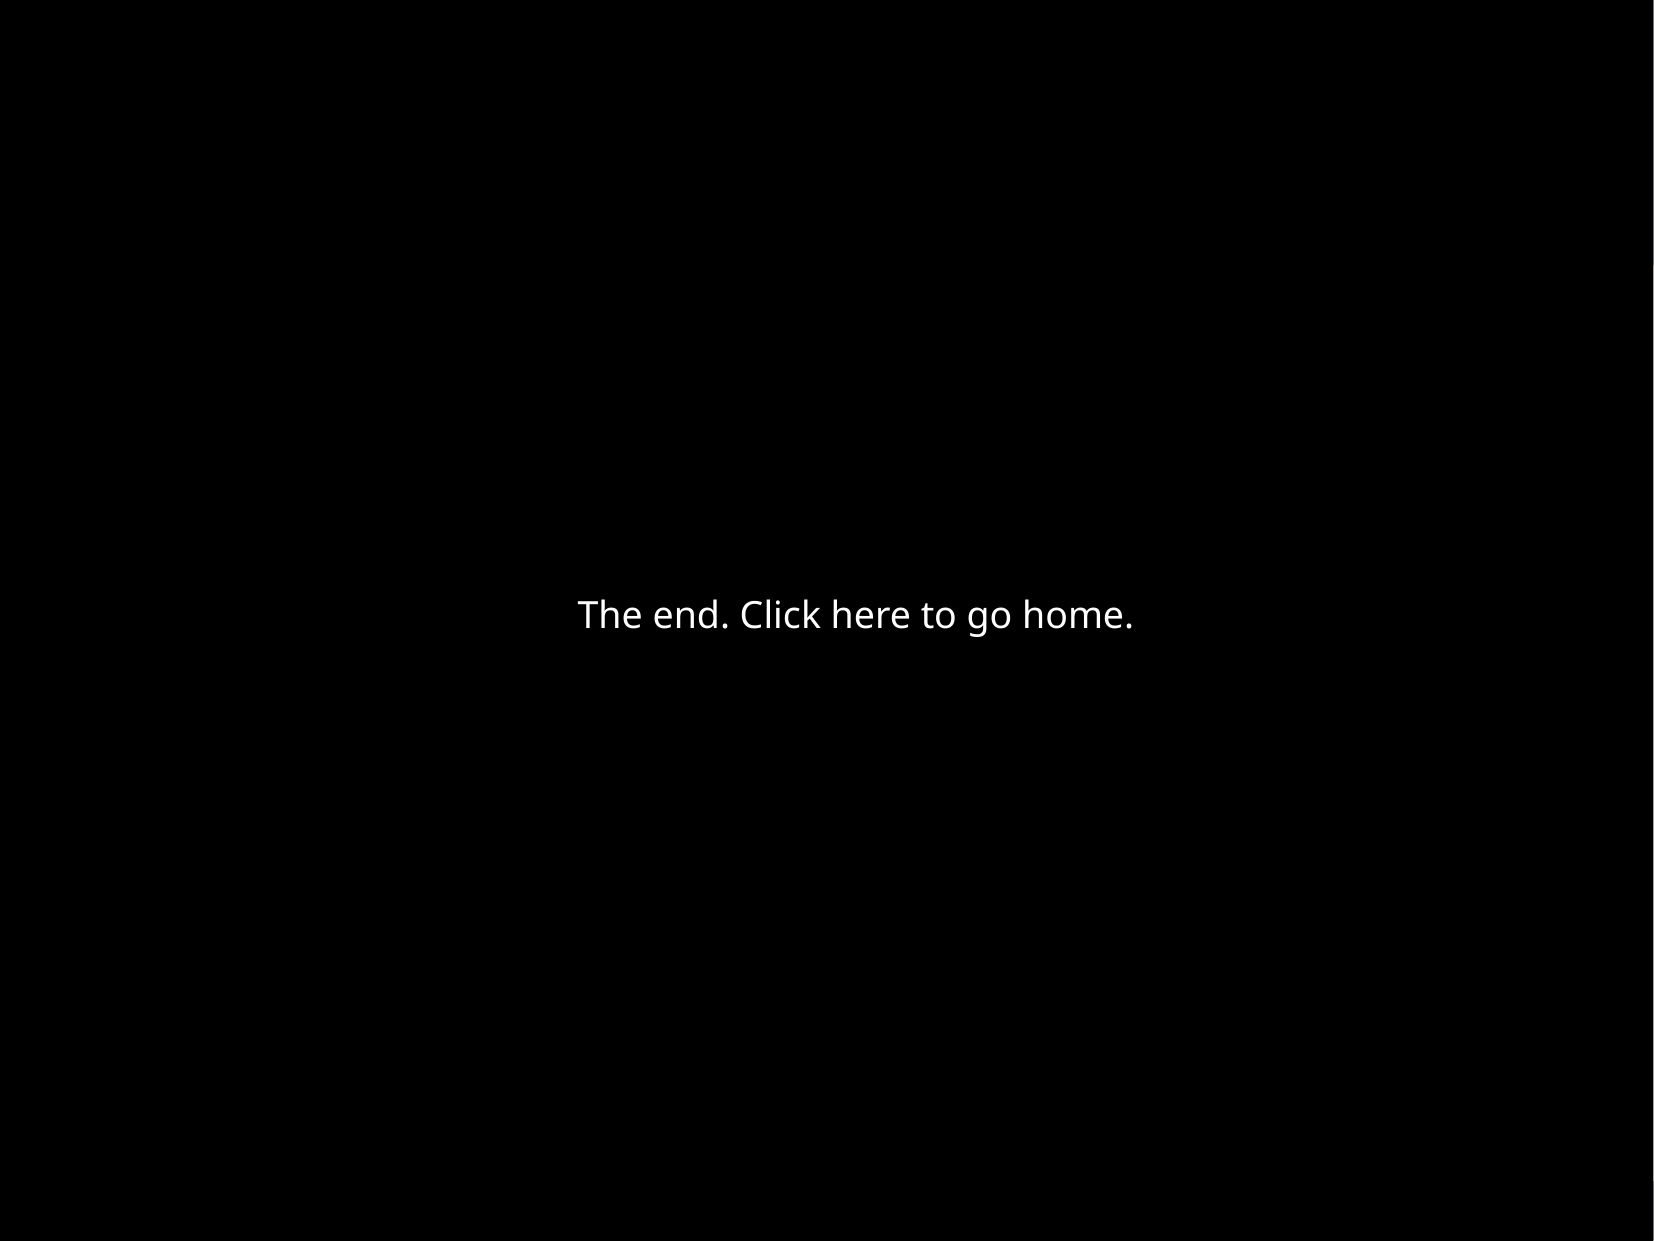

The end. Click here to go home.
9